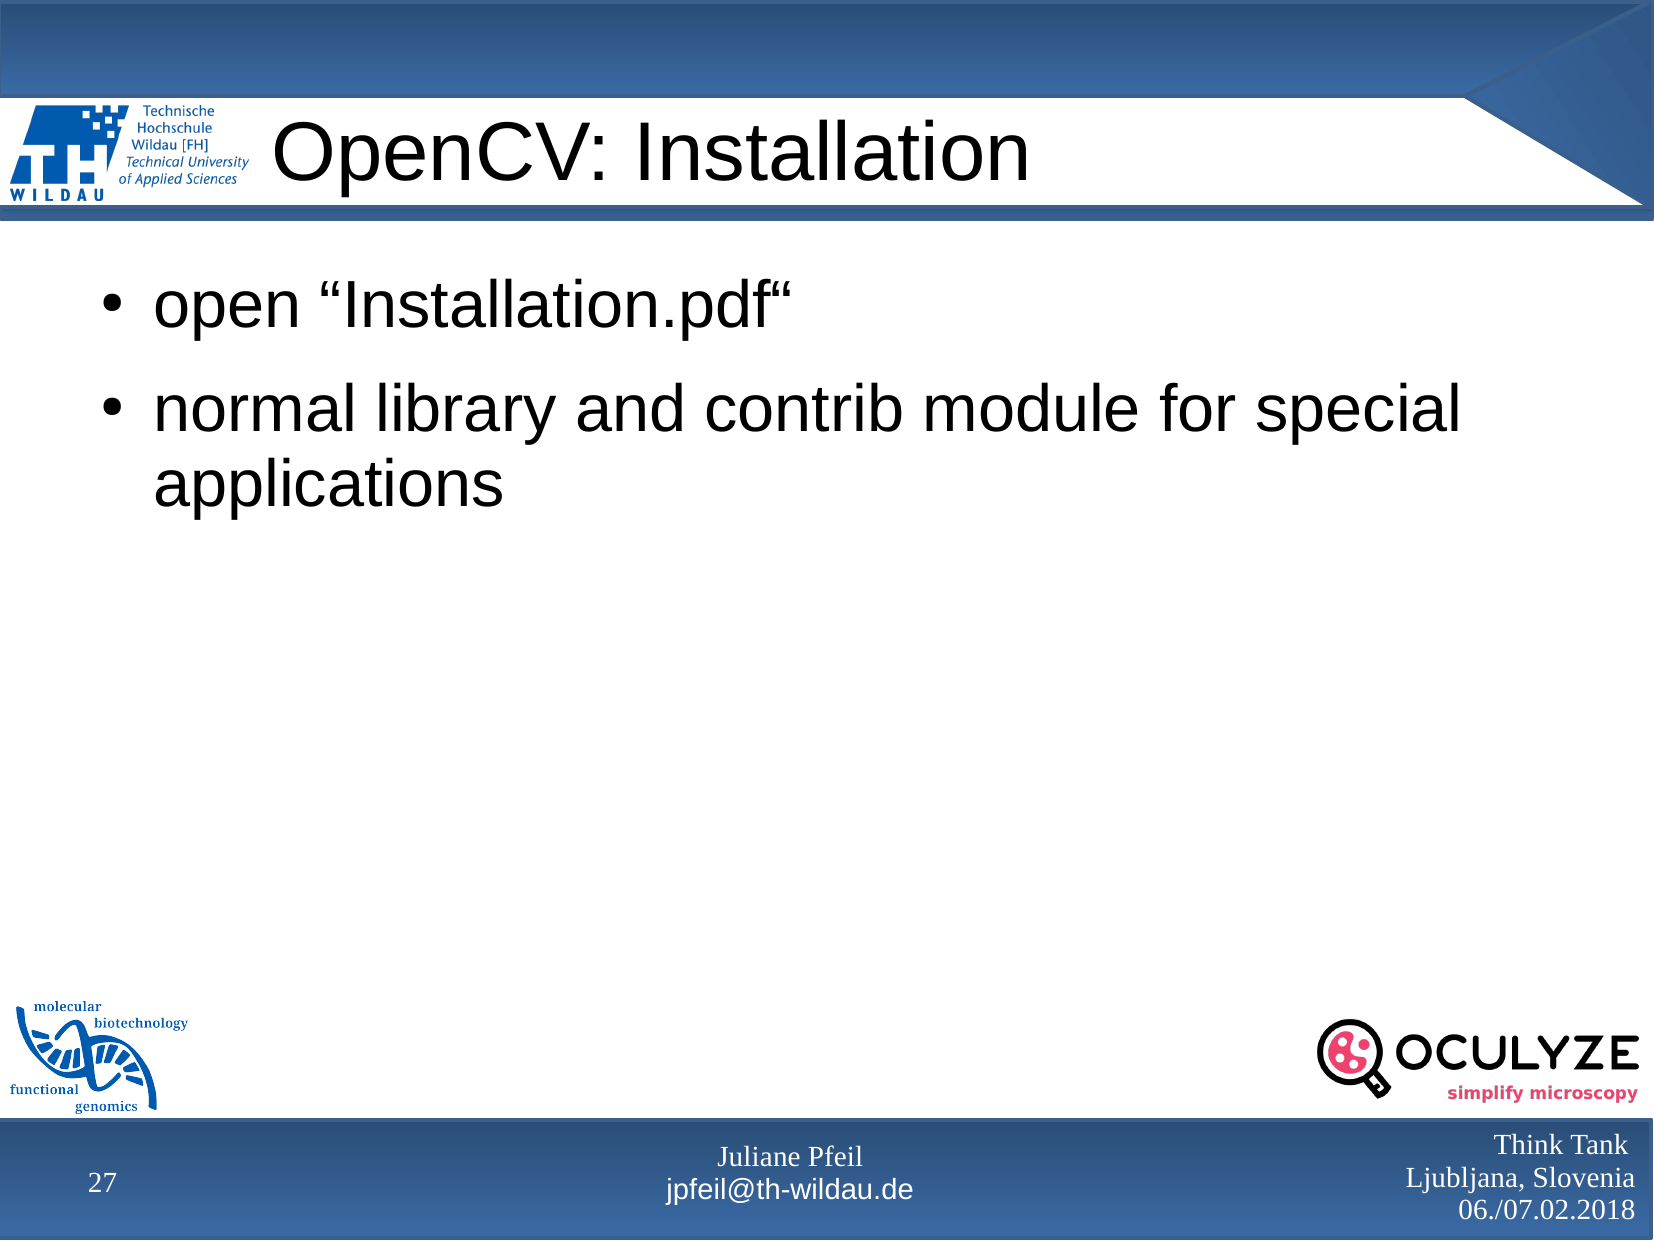

# OpenCV: Installation
open “Installation.pdf“
normal library and contrib module for special applications